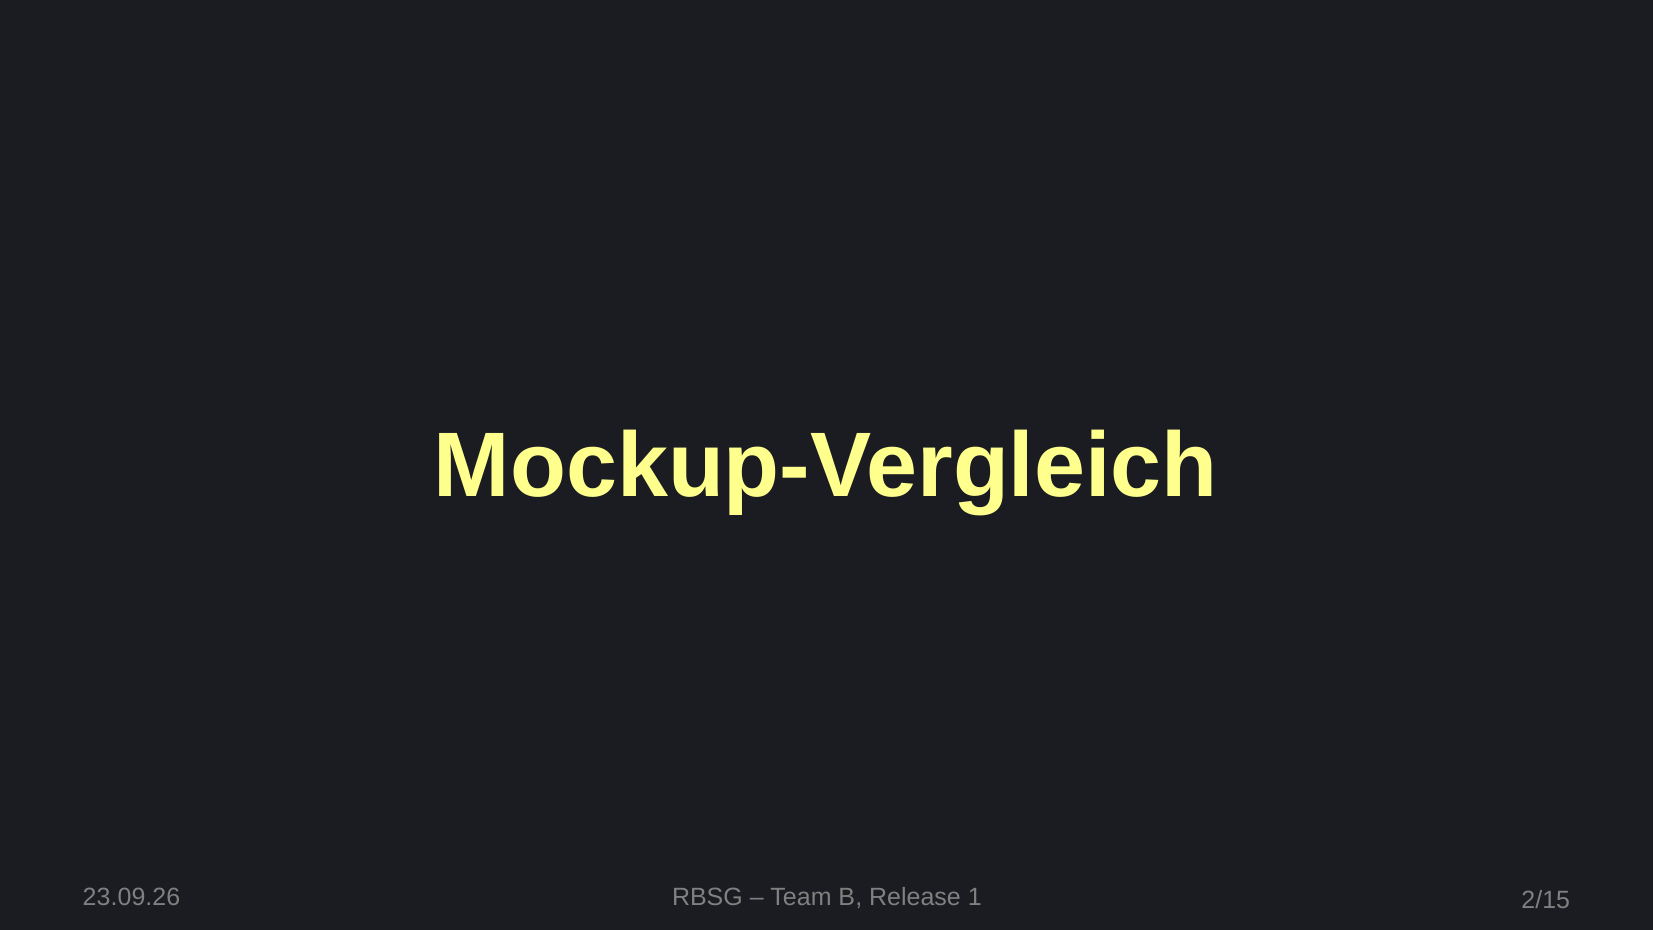

# Mockup-Vergleich
RBSG – Team B, Release 1
2